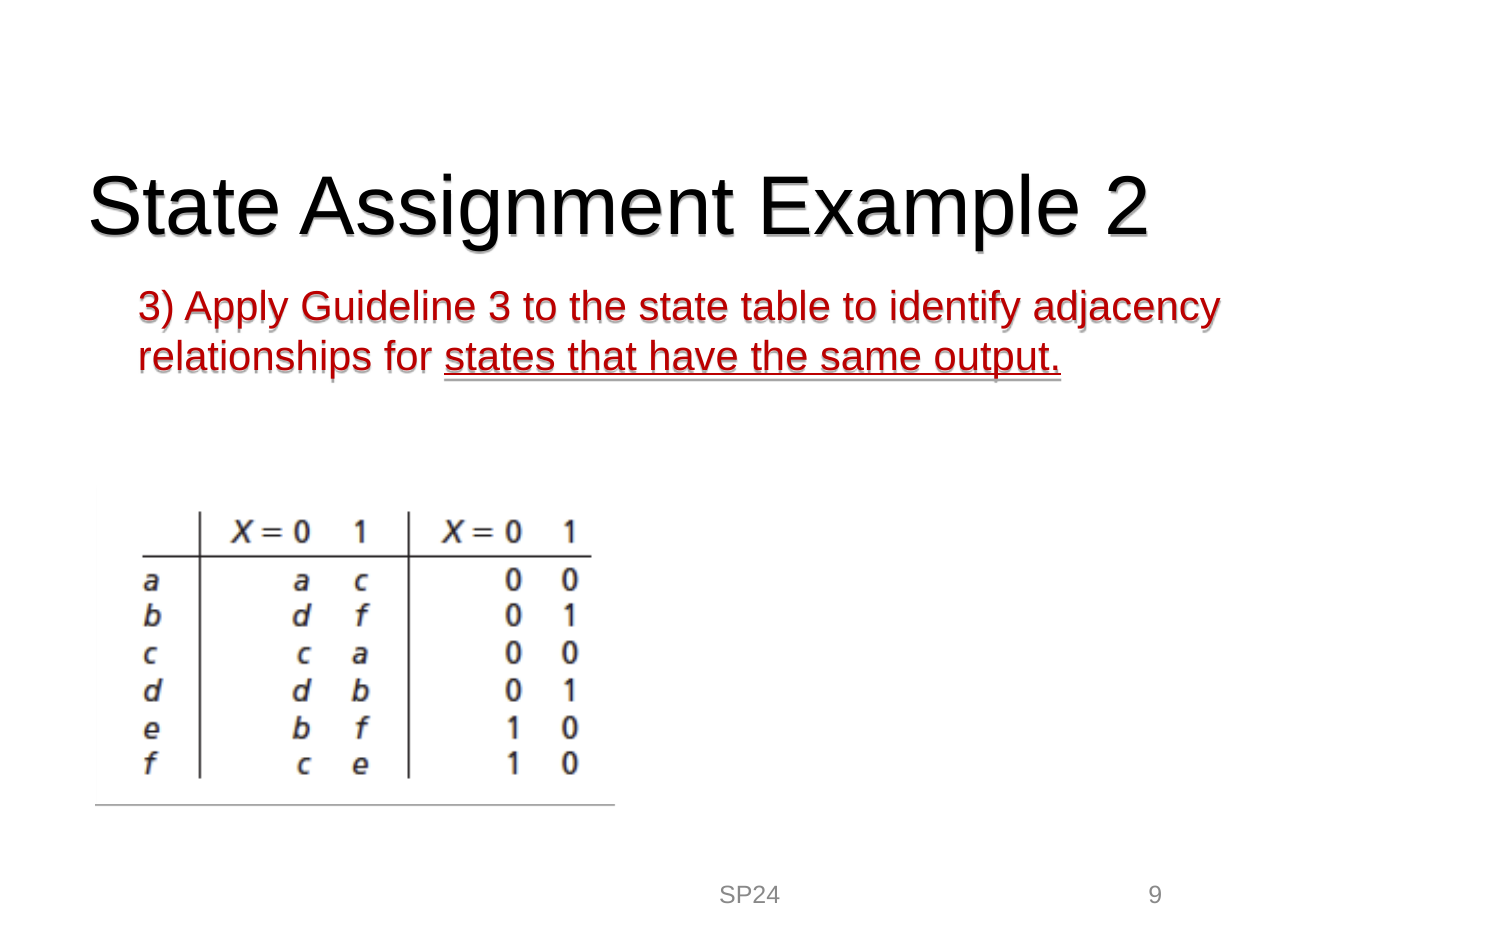

# State Assignment Example 2
3) Apply Guideline 3 to the state table to identify adjacency relationships for states that have the same output.
SP24